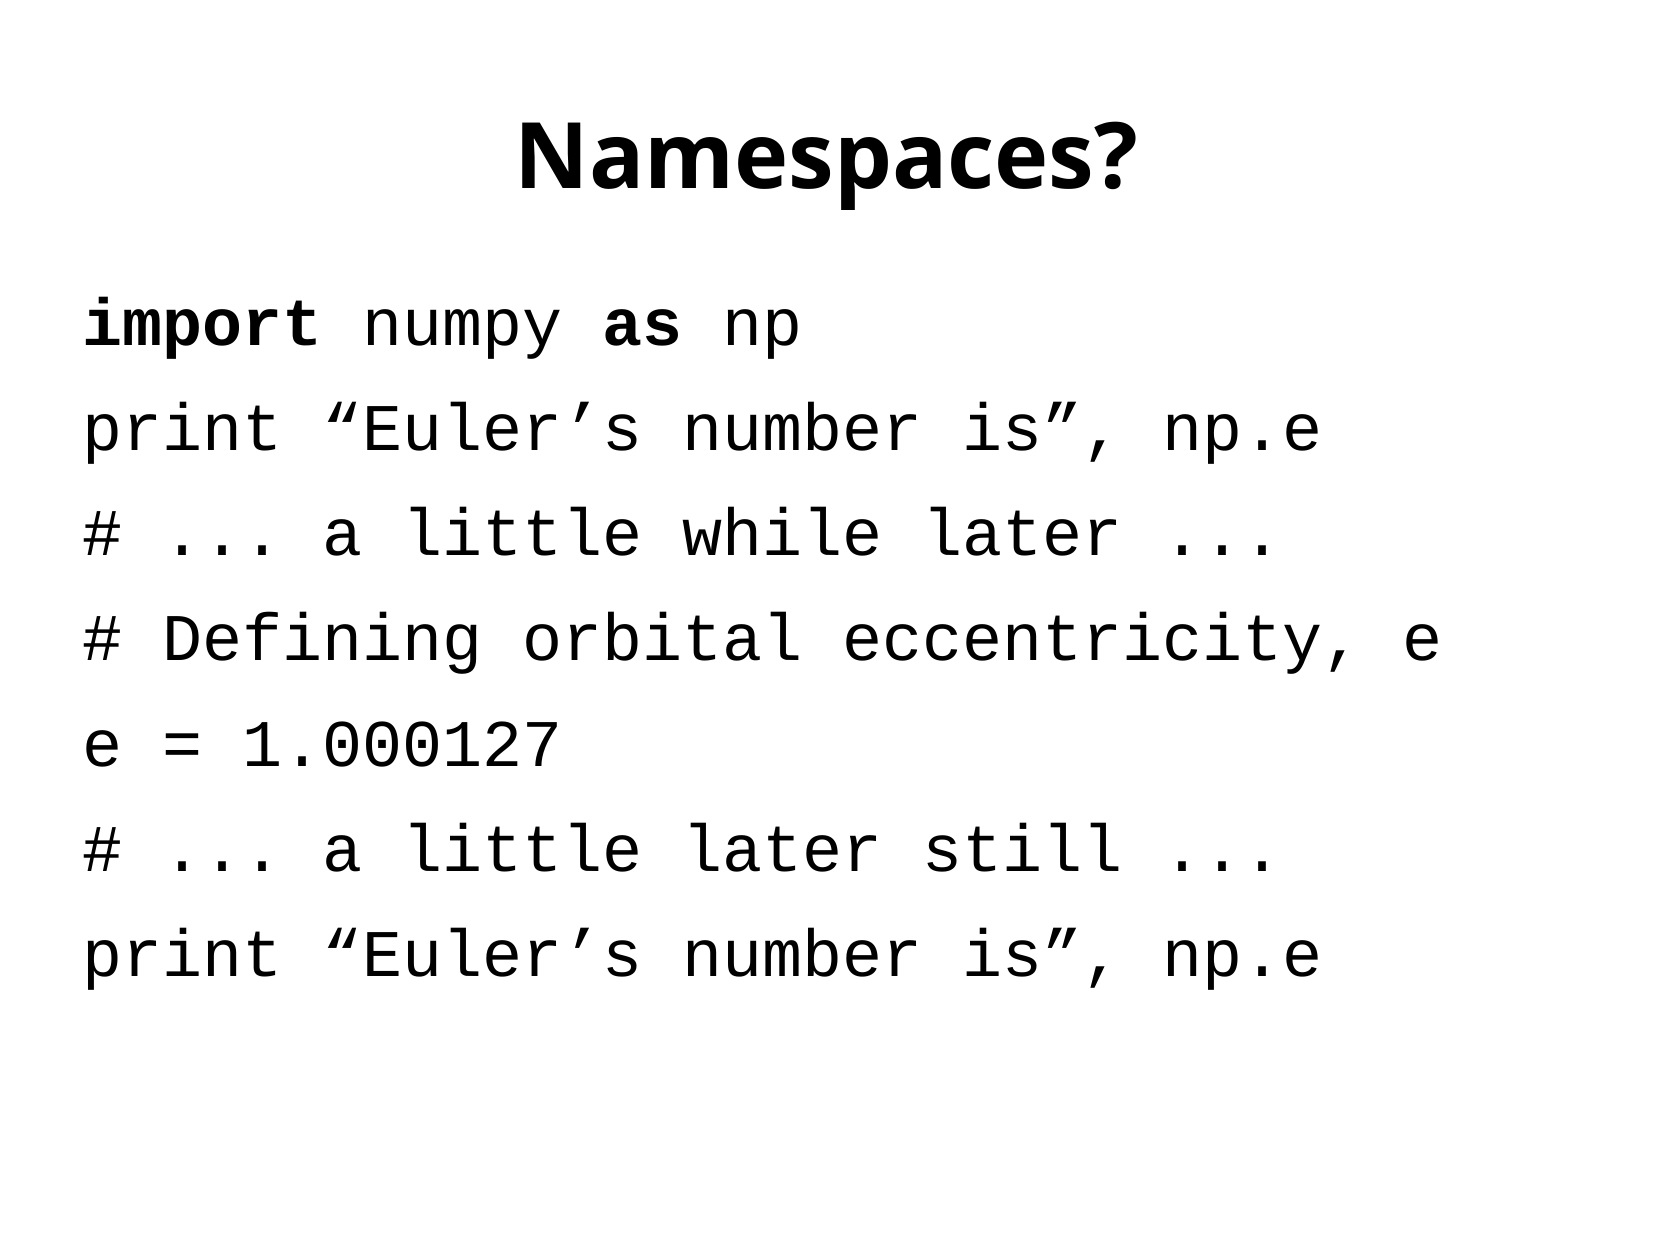

# Namespaces?
import numpy as np
print “Euler’s number is”, np.e
# ... a little while later ...
# Defining orbital eccentricity, e
e = 1.000127
# ... a little later still ...
print “Euler’s number is”, np.e